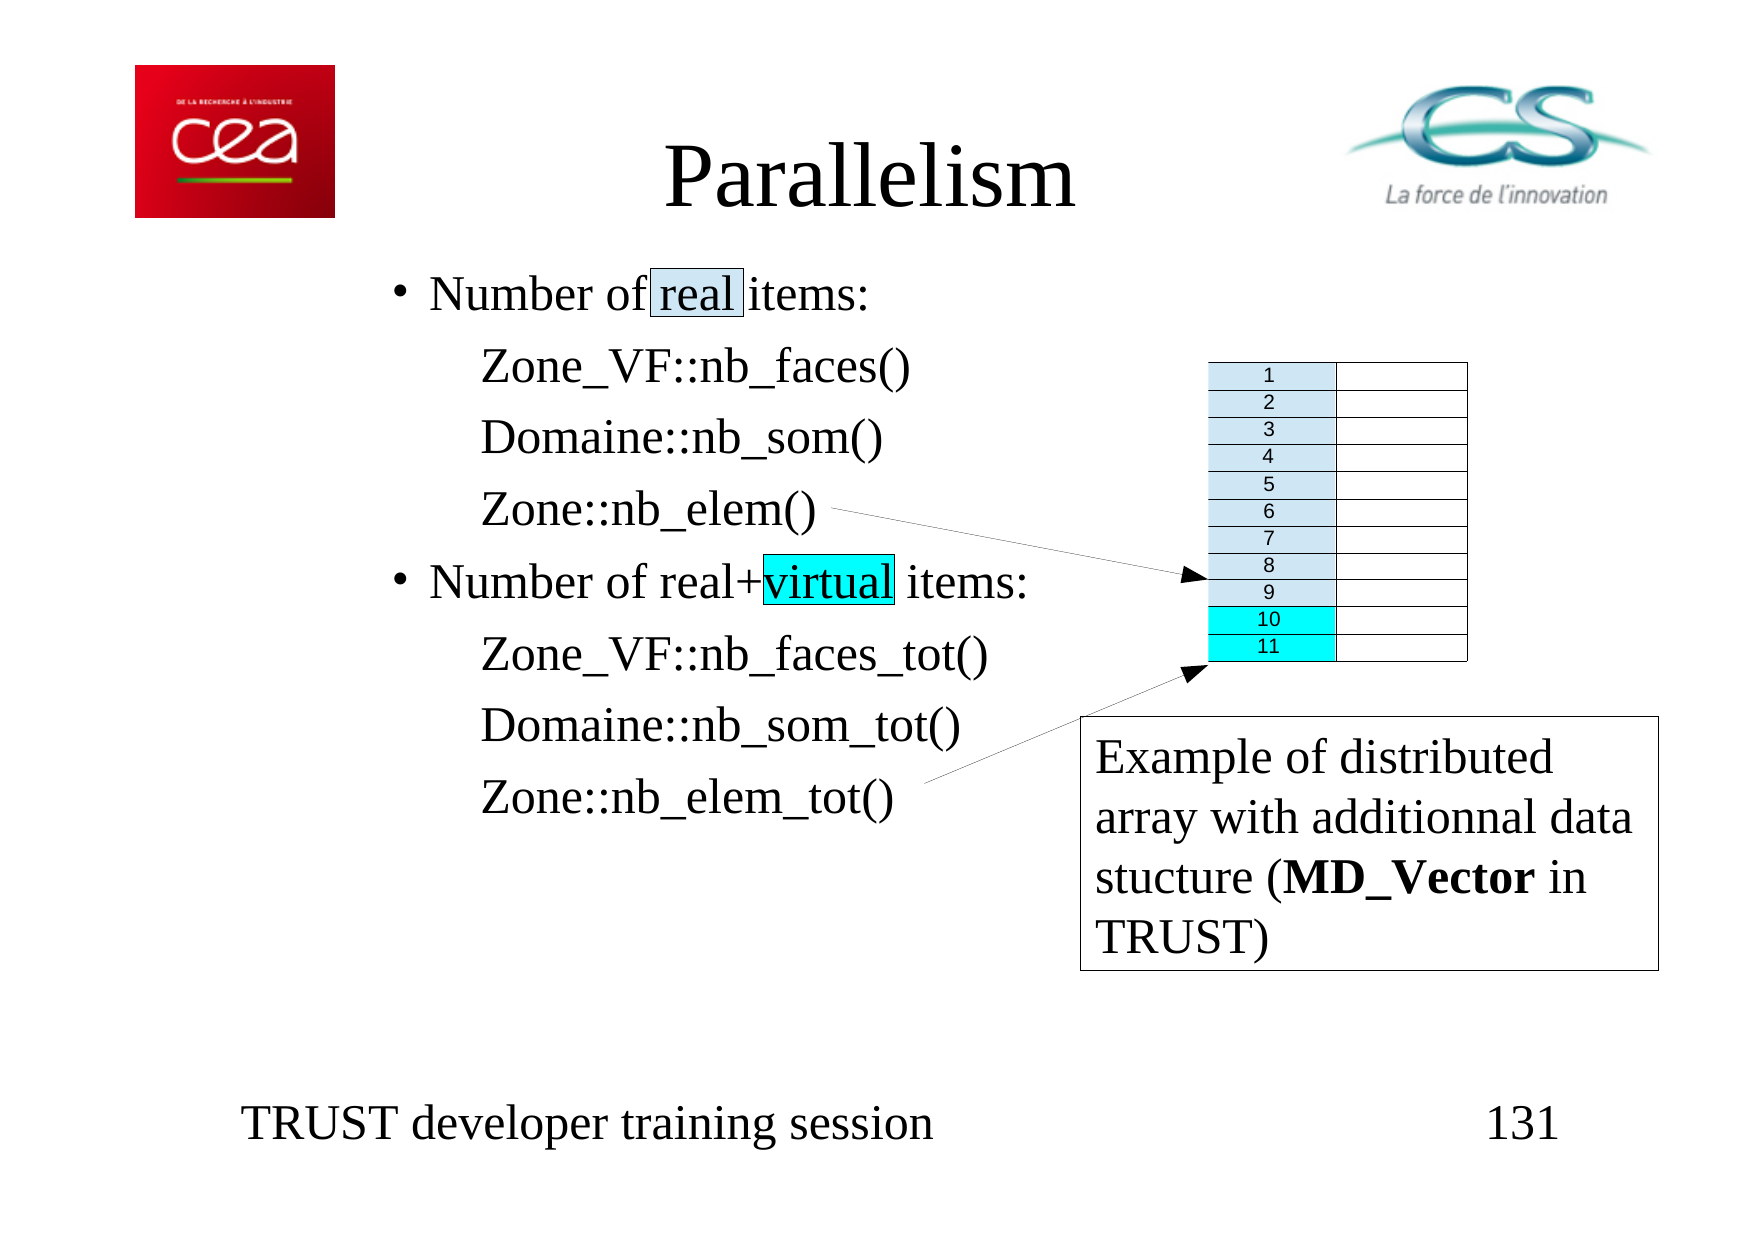

# Parallelism
Number of real items:
Zone_VF::nb_faces()
Domaine::nb_som()
Zone::nb_elem()
Number of real+virtual items:
Zone_VF::nb_faces_tot()
Domaine::nb_som_tot()
Zone::nb_elem_tot()
Example of distributed array with additionnal data stucture (MD_Vector in TRUST)
TRUST developer training session
131